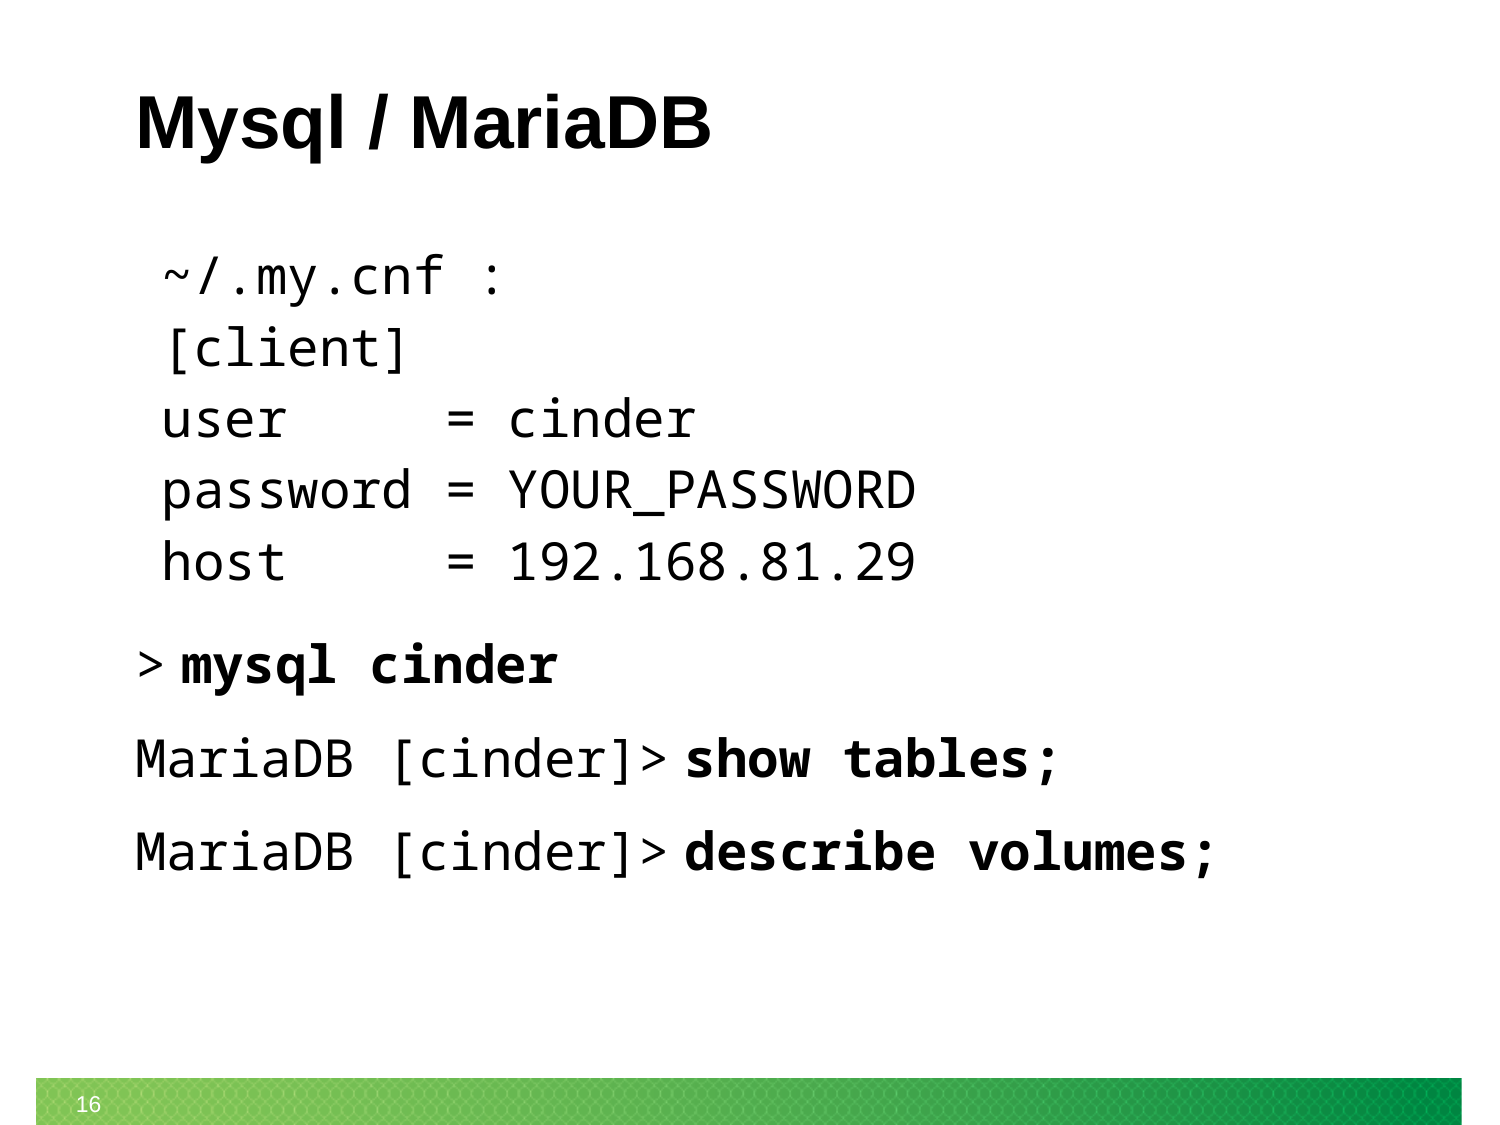

# Mysql / MariaDB
~/.my.cnf :
[client]
user = cinder
password = YOUR_PASSWORD
host = 192.168.81.29
> mysql cinder
MariaDB [cinder]> show tables;
MariaDB [cinder]> describe volumes;